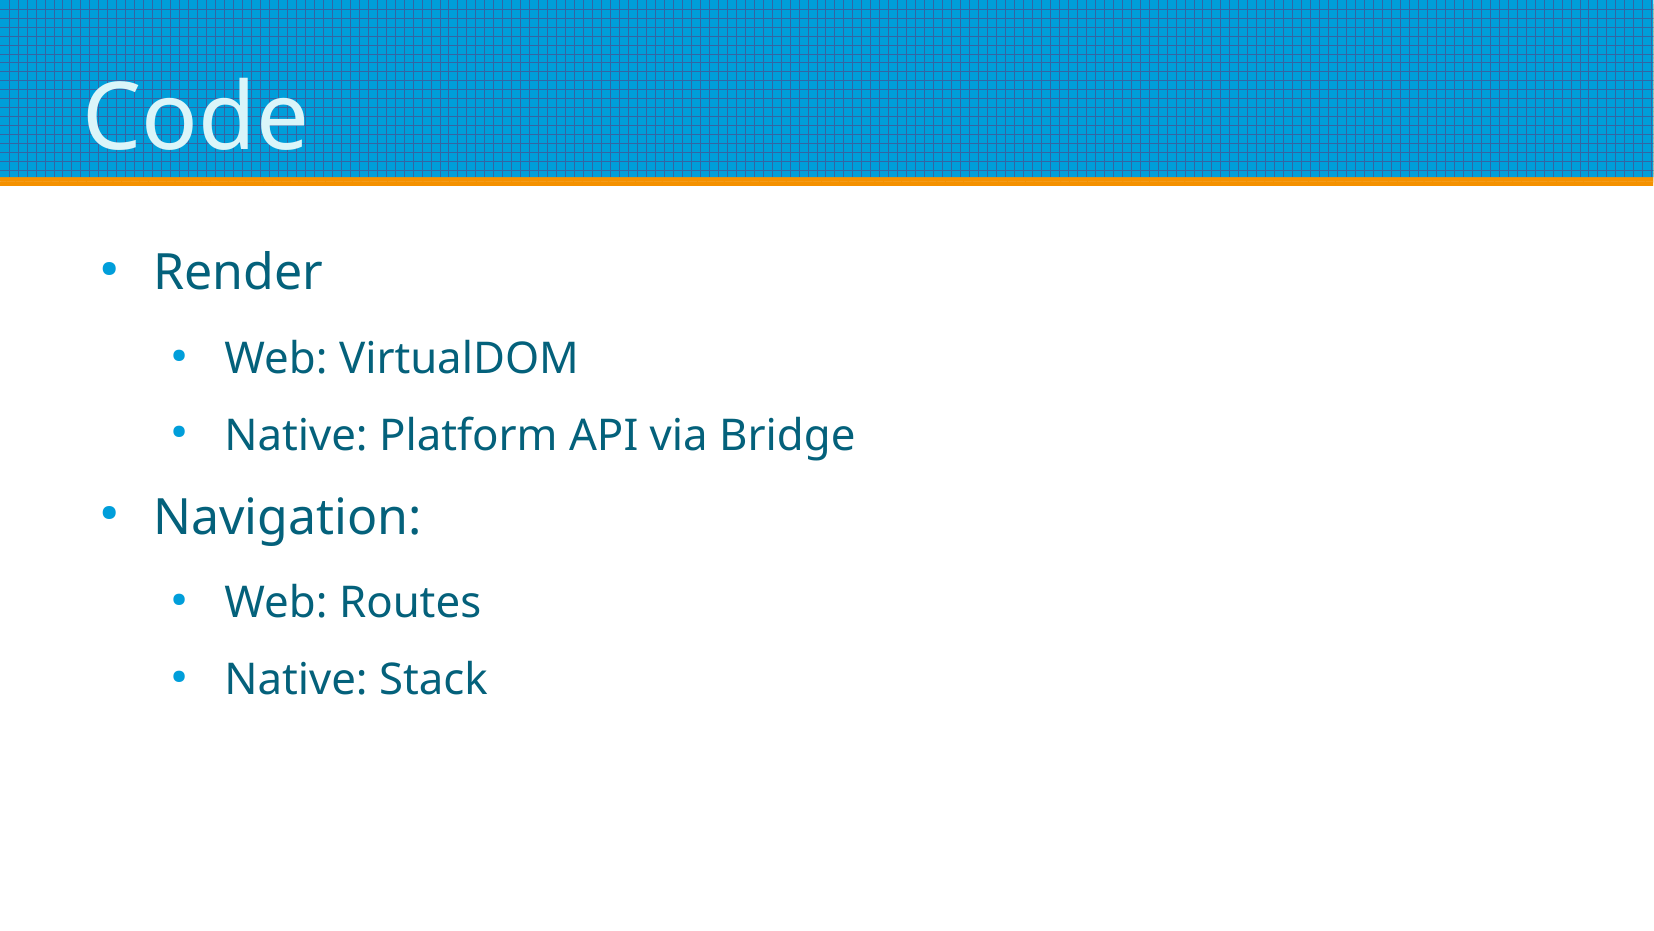

# Code
Render
Web: VirtualDOM
Native: Platform API via Bridge
Navigation:
Web: Routes
Native: Stack